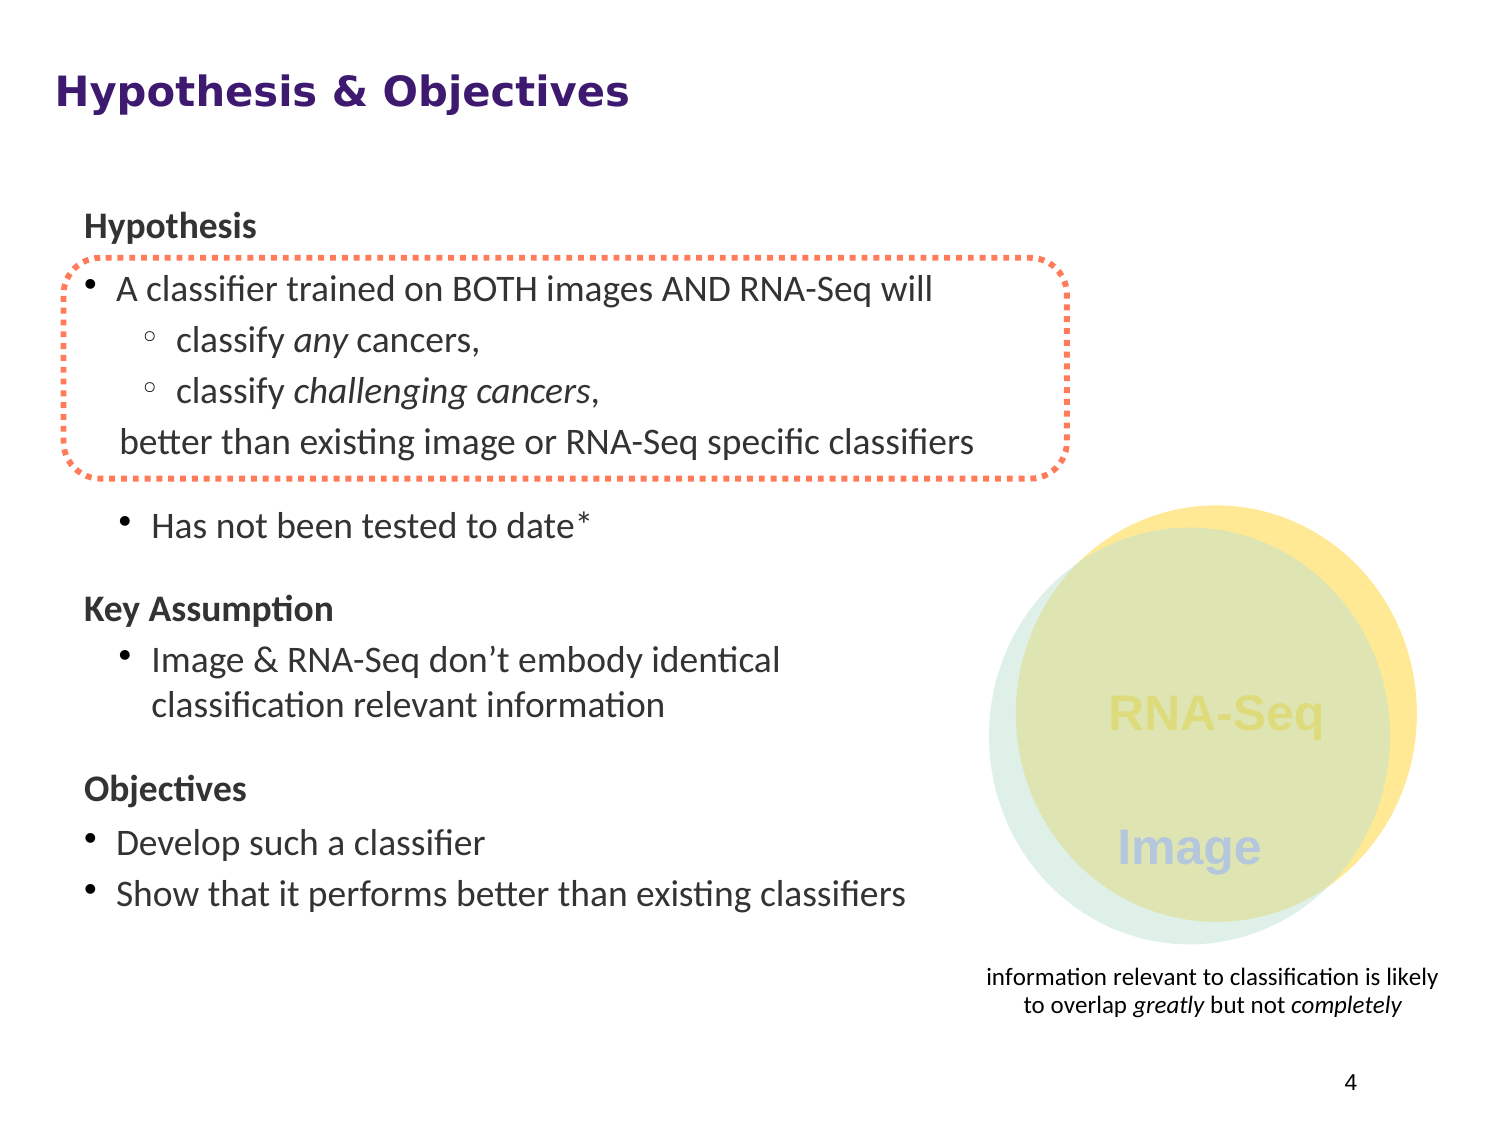

# Hypothesis & Objectives
Hypothesis
A classifier trained on BOTH images AND RNA-Seq will
classify any cancers,
classify challenging cancers,
better than existing image or RNA-Seq specific classifiers
Has not been tested to date*
Key Assumption
Image & RNA-Seq don’t embody identical
classification relevant information
Objectives
Develop such a classifier
Show that it performs better than existing classifiers
RNA-Seq
Image
information relevant to classification is likely to overlap greatly but not completely